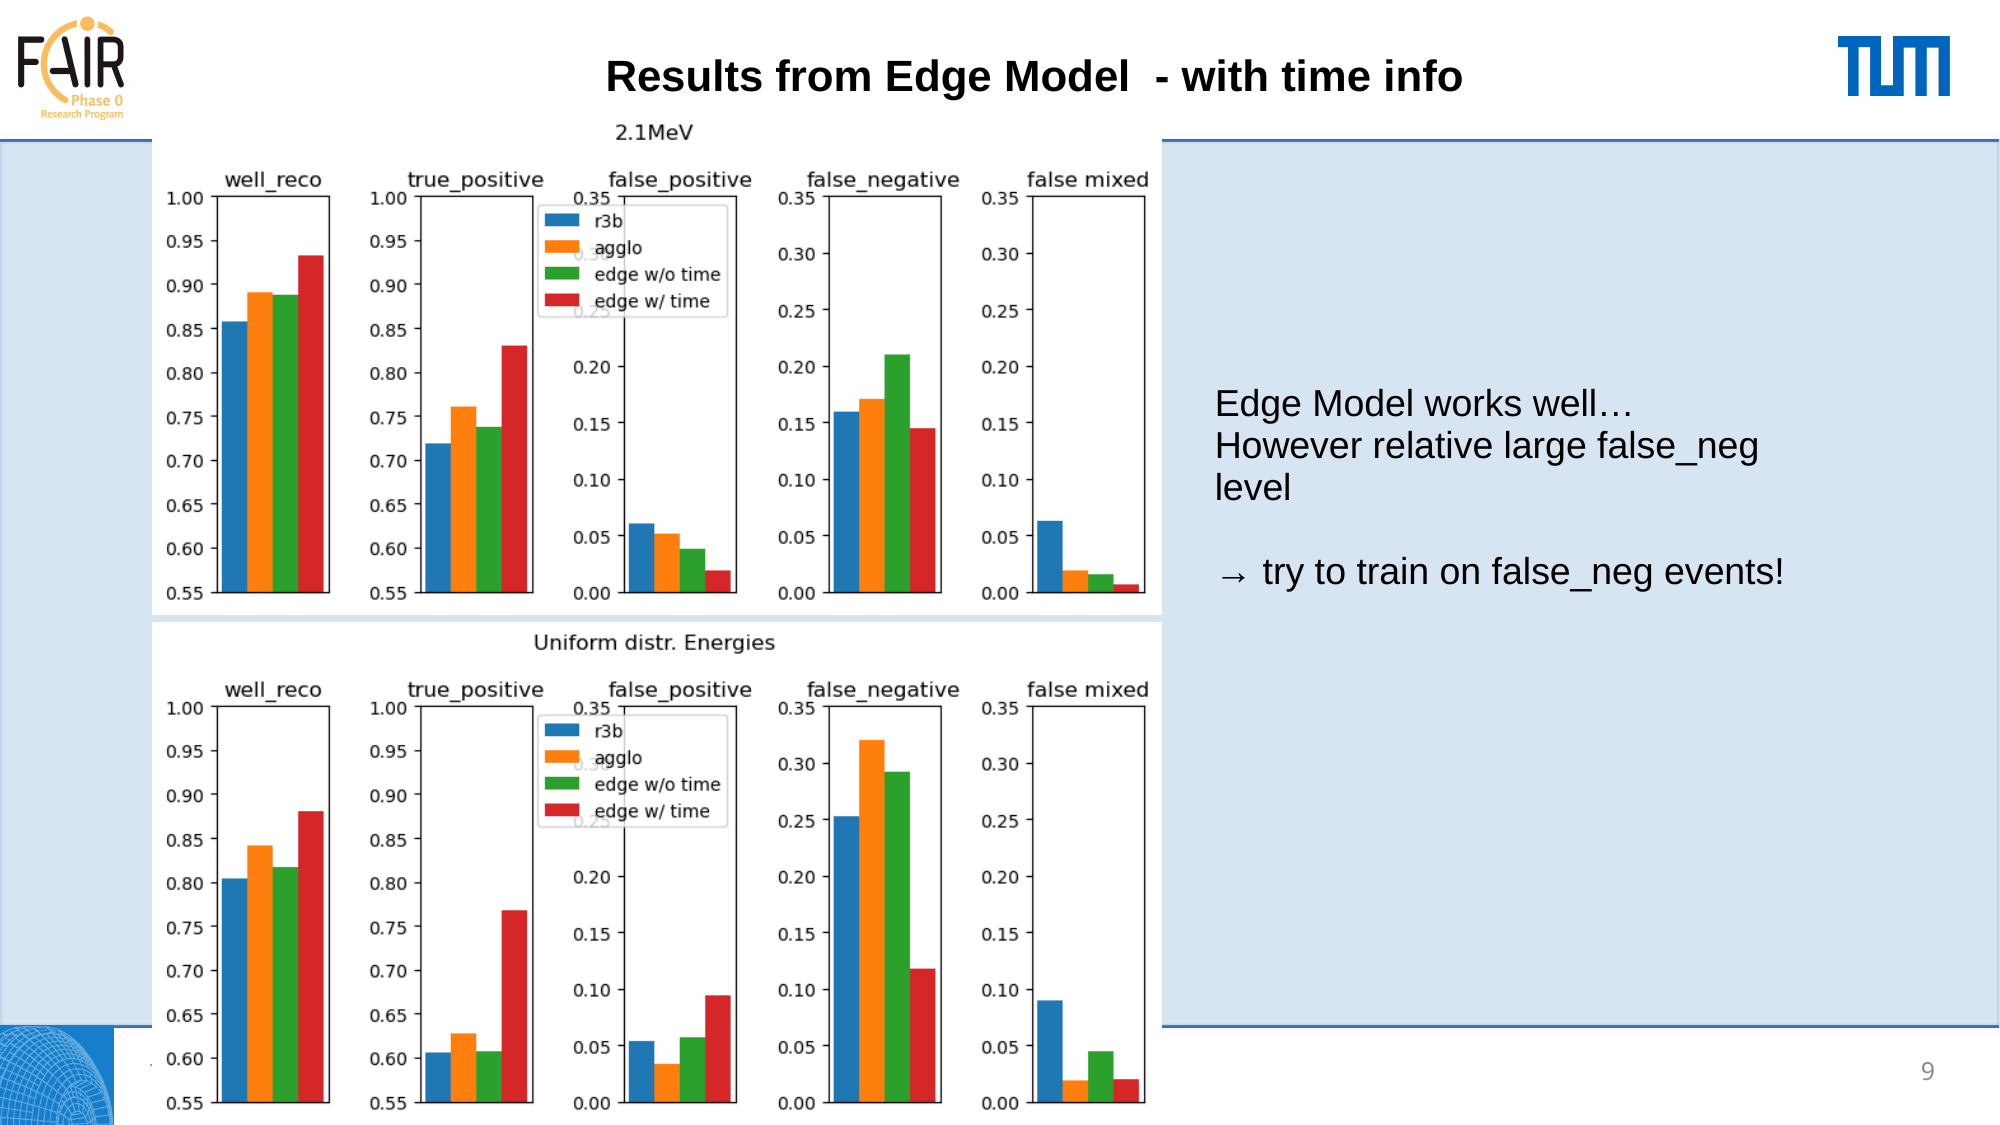

Results from Edge Model - with time info
Edge Model works well…
However relative large false_neg level
→ try to train on false_neg events!
9